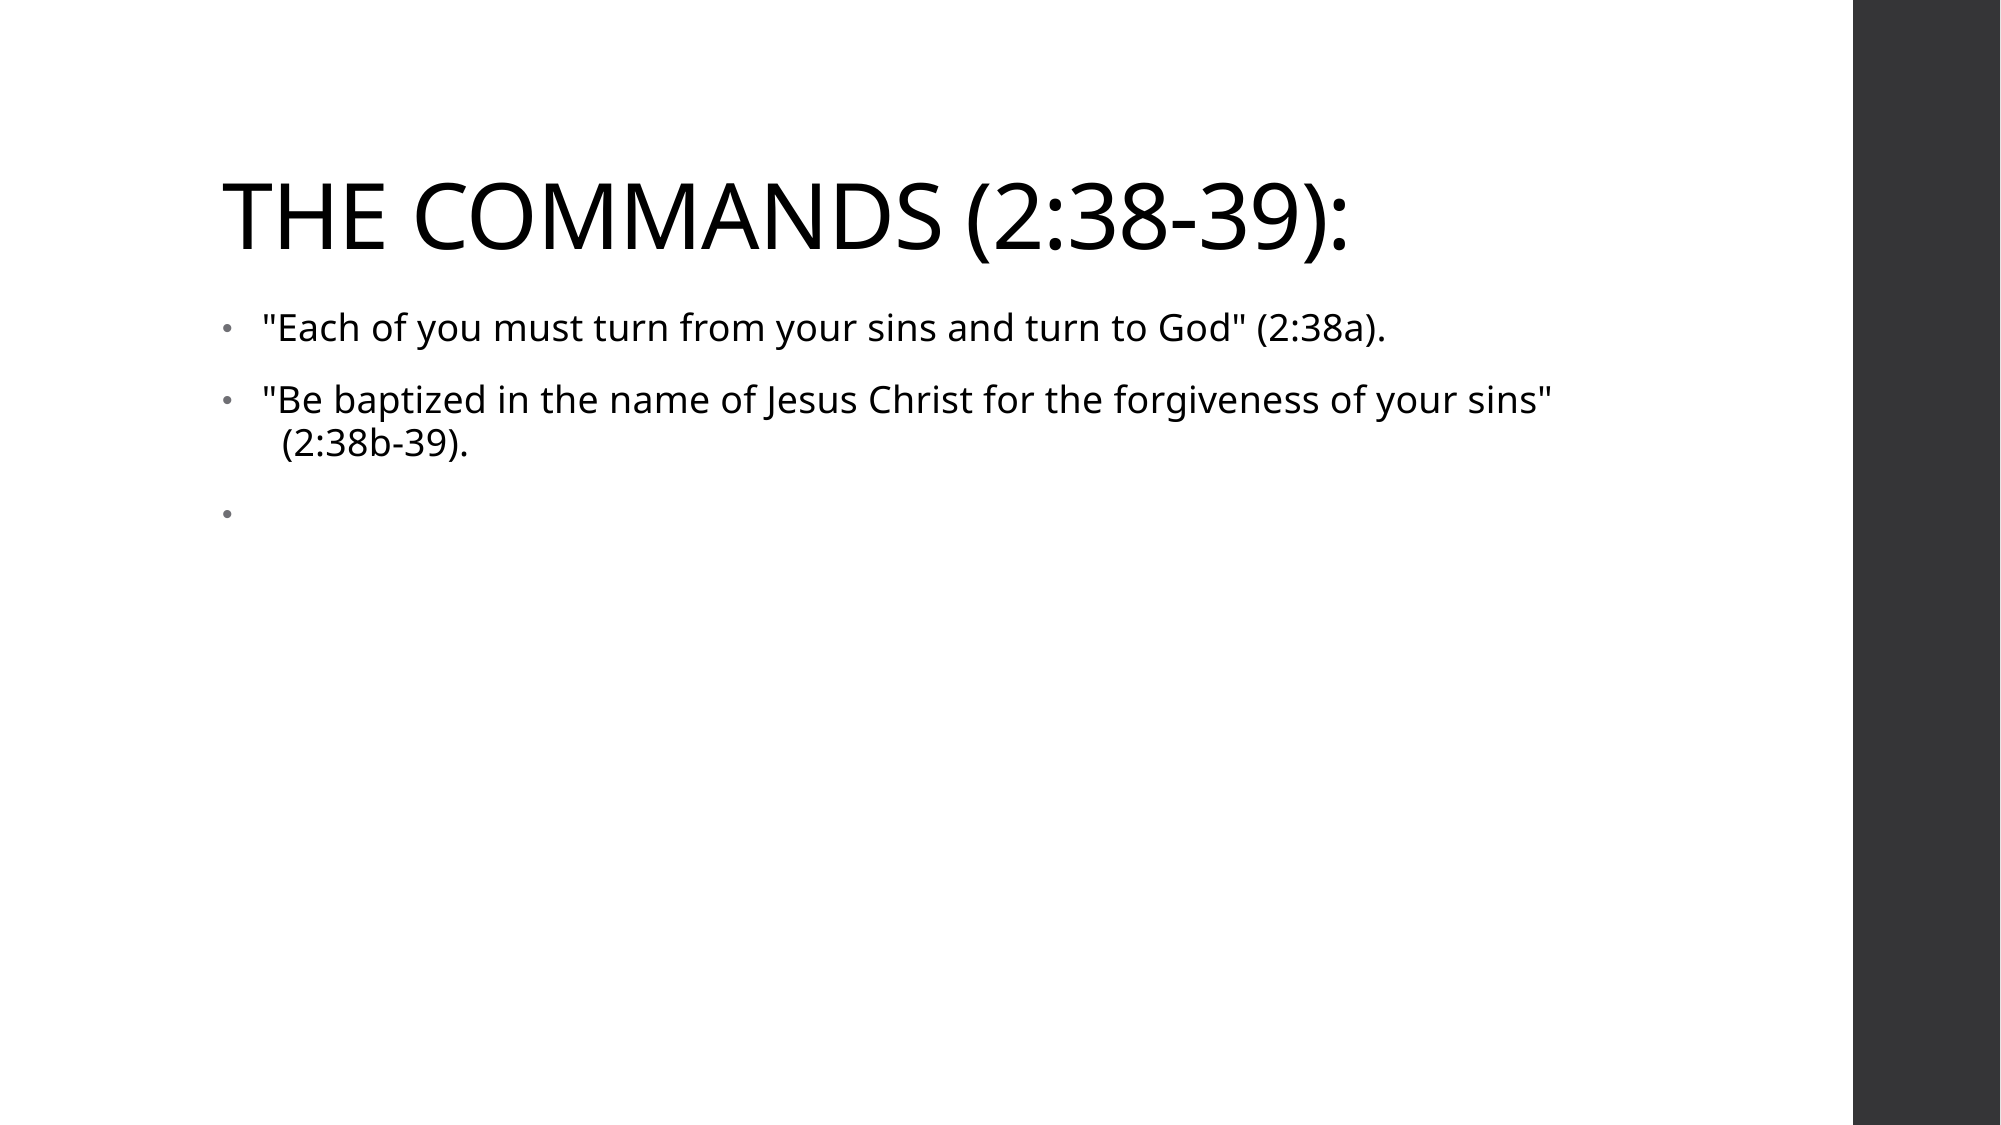

# THE COMMANDS (2:38-39):
 "Each of you must turn from your sins and turn to God" (2:38a).
 "Be baptized in the name of Jesus Christ for the forgiveness of your sins" (2:38b-39).